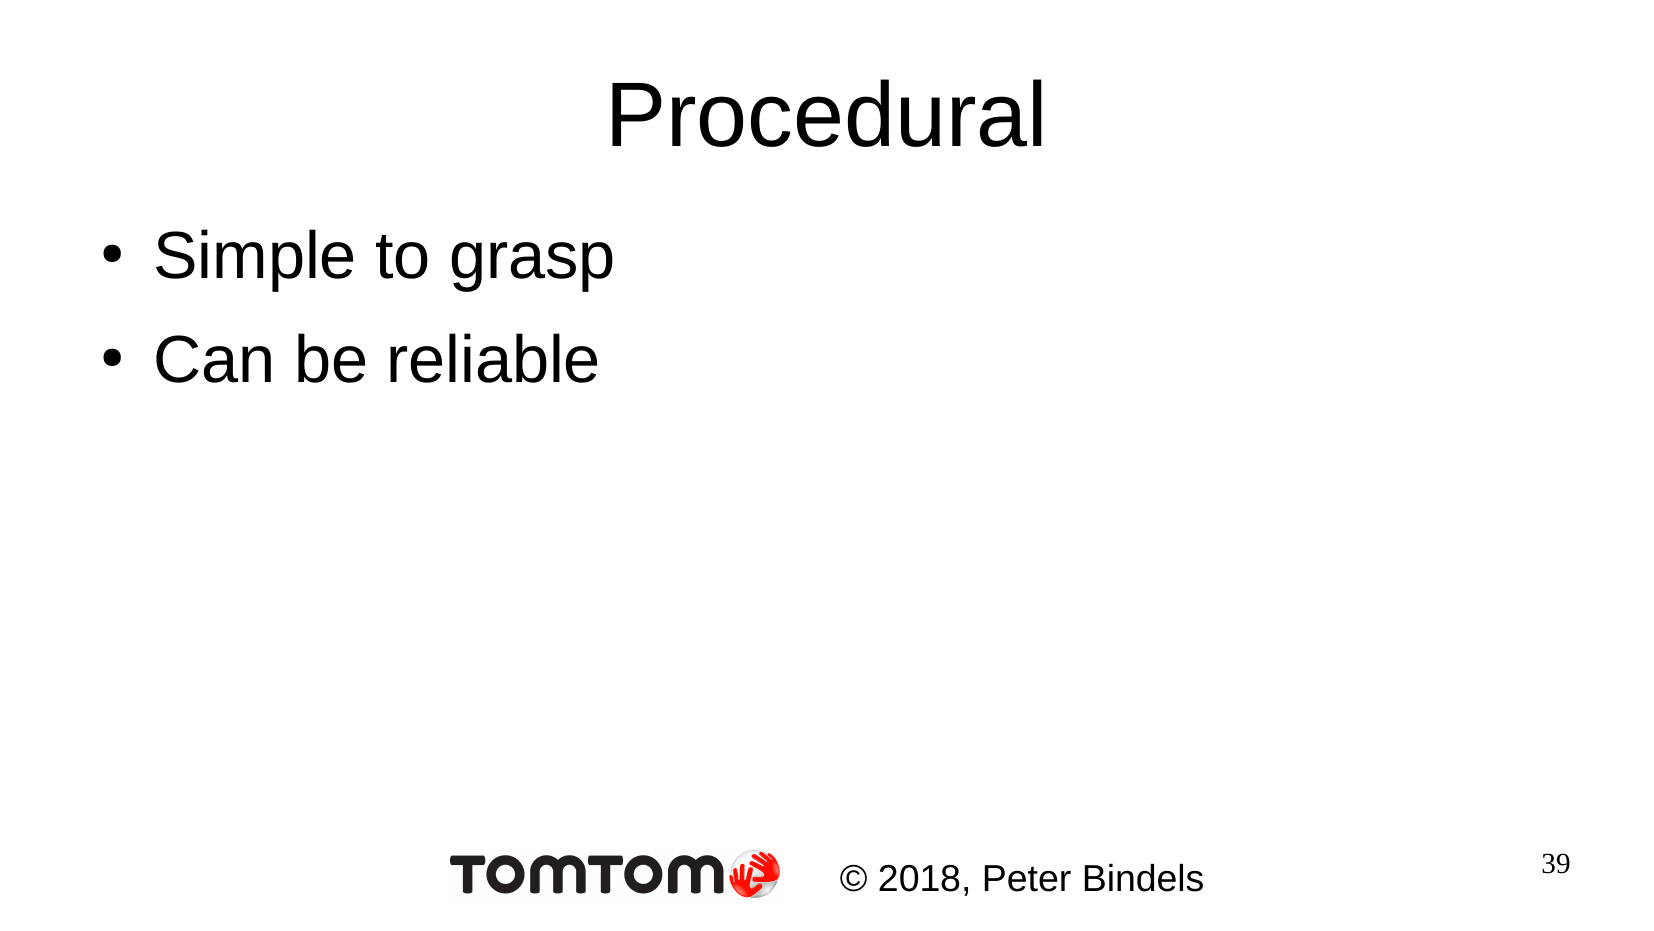

# Procedural
Simple to grasp
Can be reliable
39